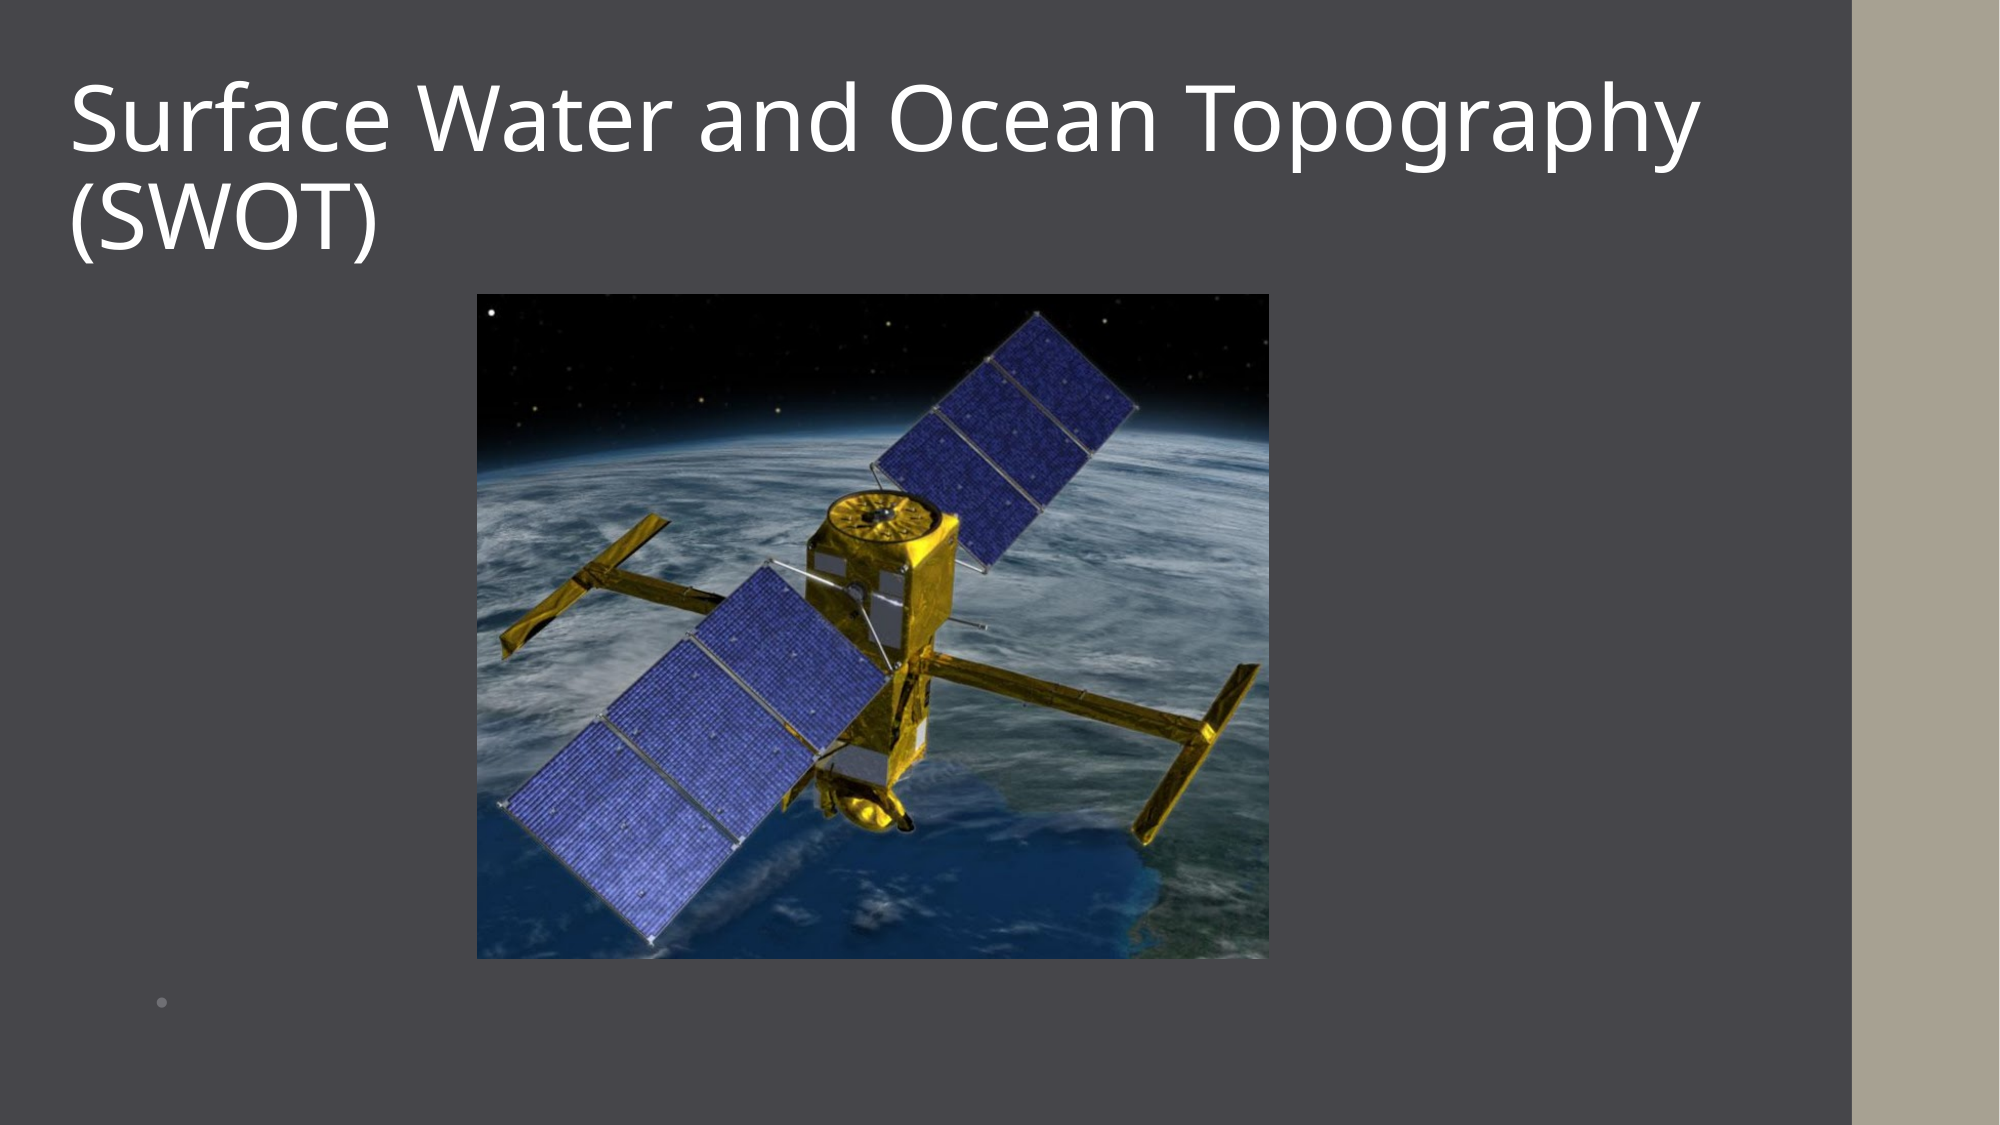

# Surface Water and Ocean Topography (SWOT)